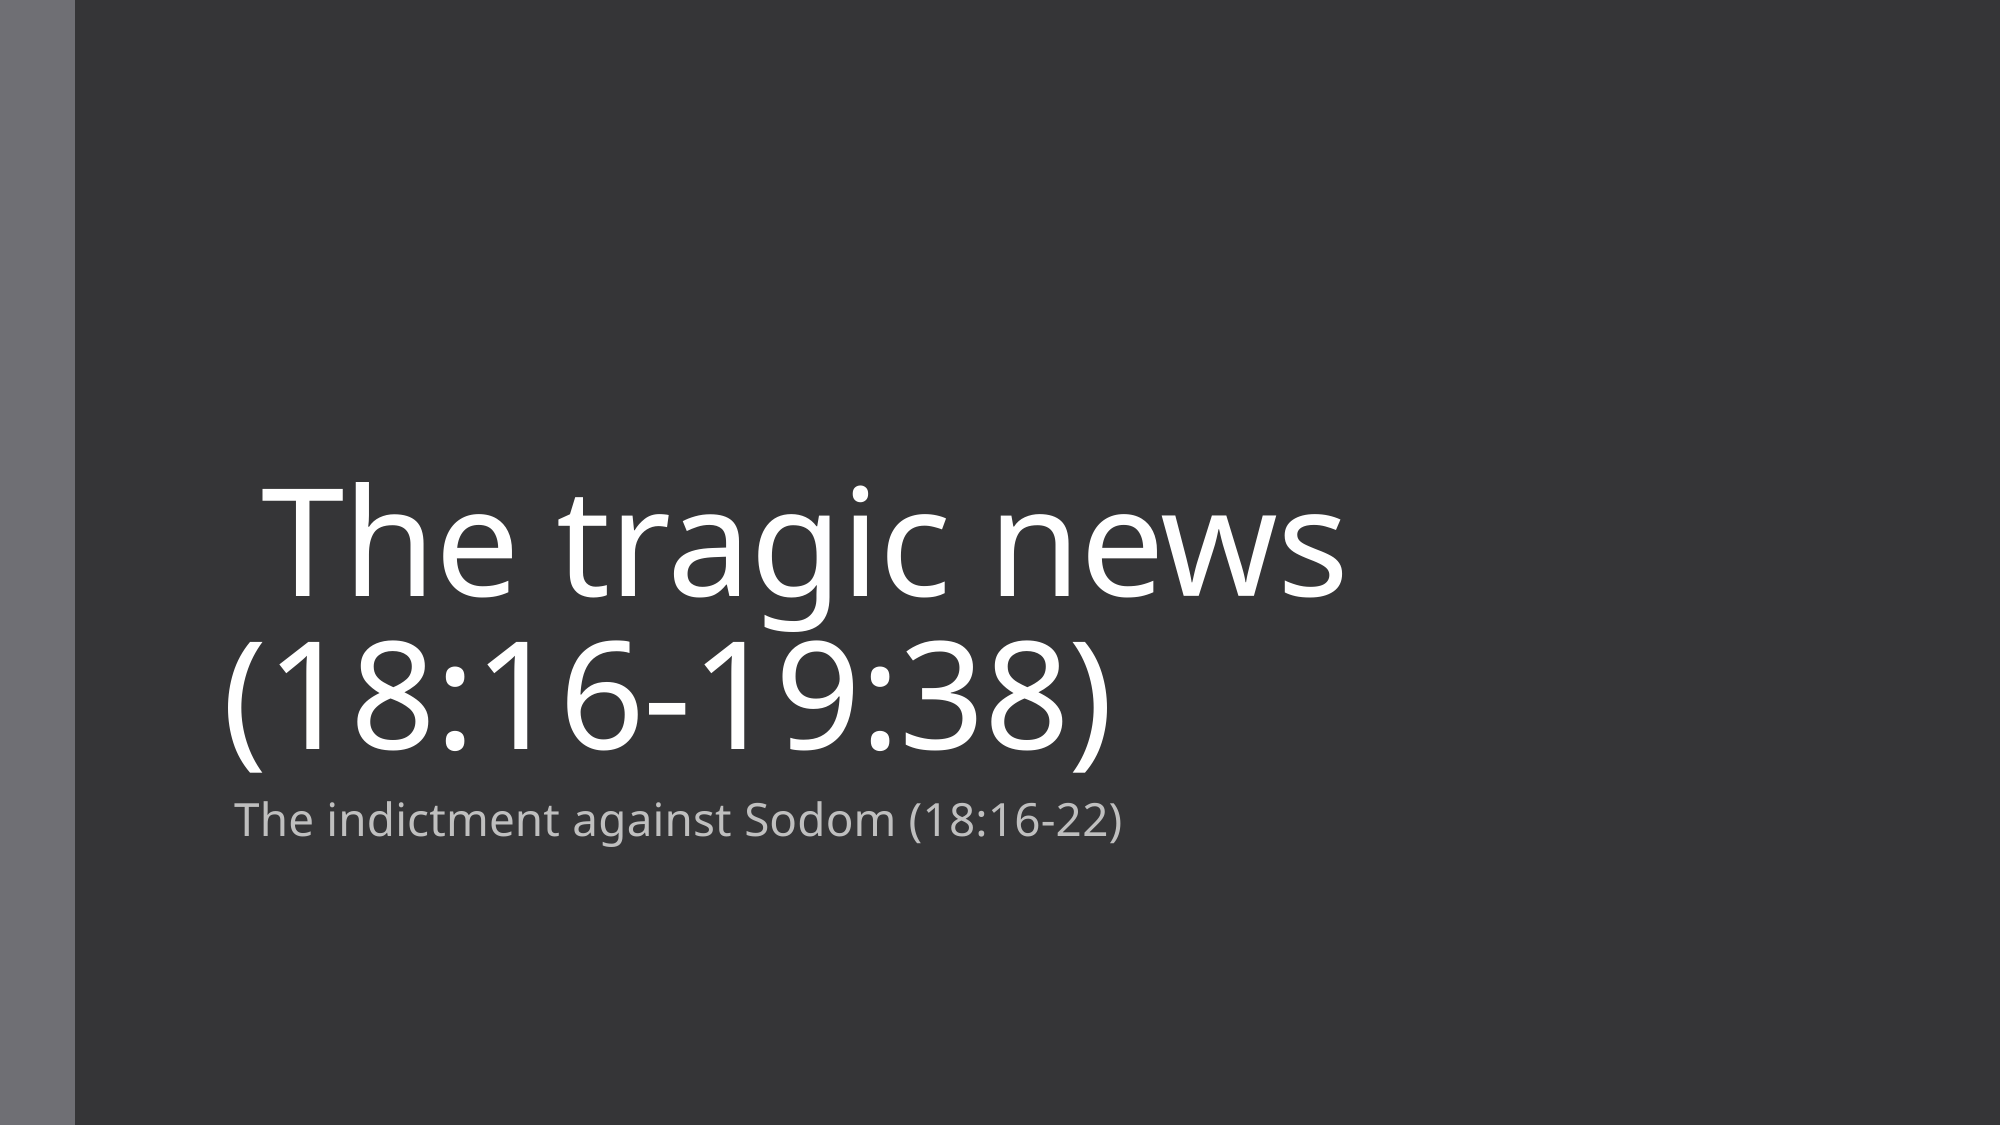

# The tragic news (18:16-19:38)
 The indictment against Sodom (18:16-22)